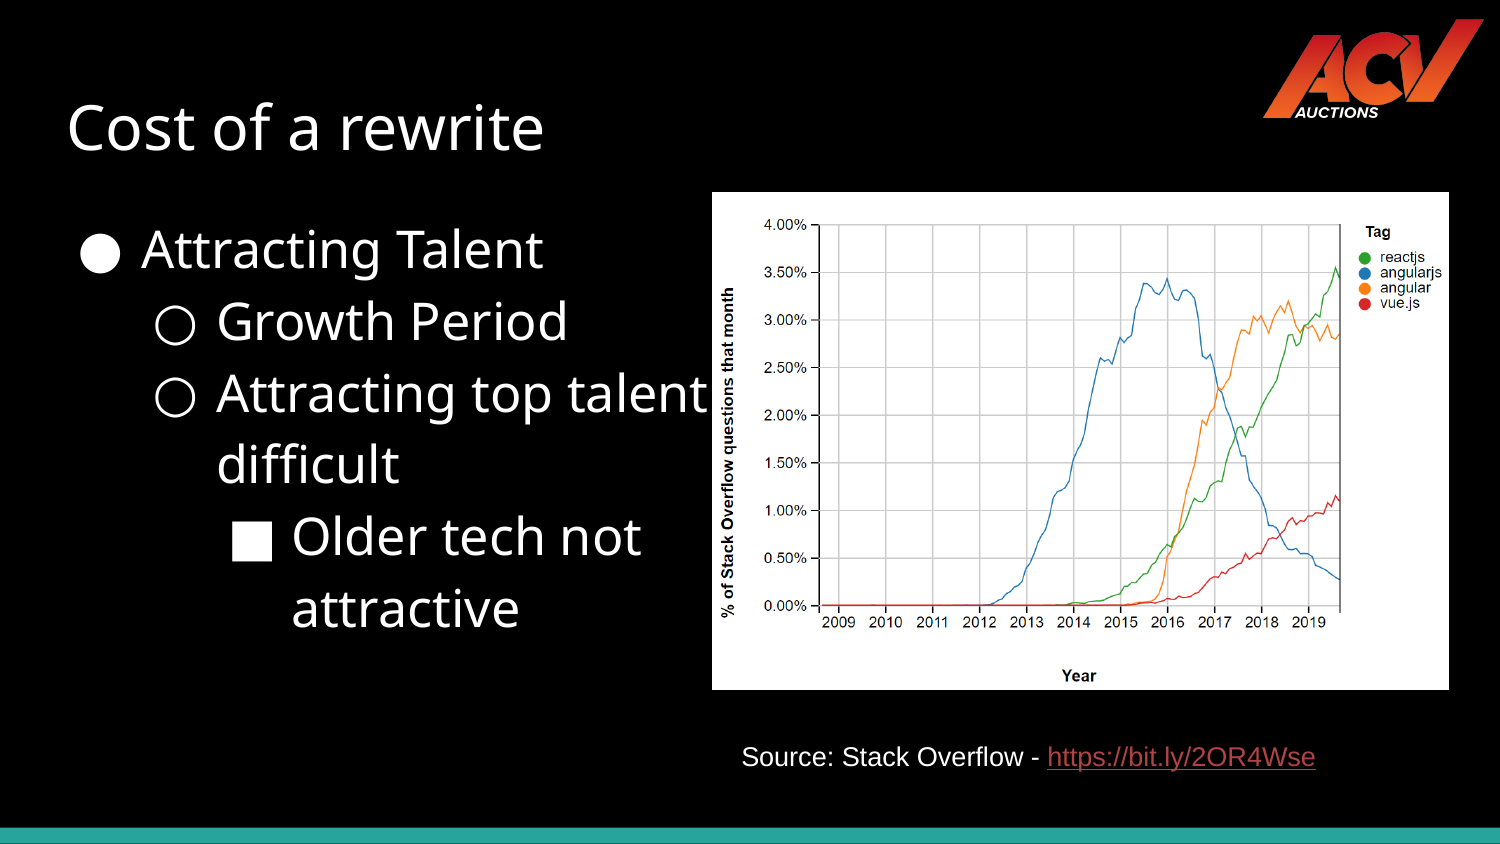

# Cost of a rewrite
Attracting Talent
Growth Period
Attracting top talent difficult
Older tech not attractive
Source: Stack Overflow - https://bit.ly/2OR4Wse